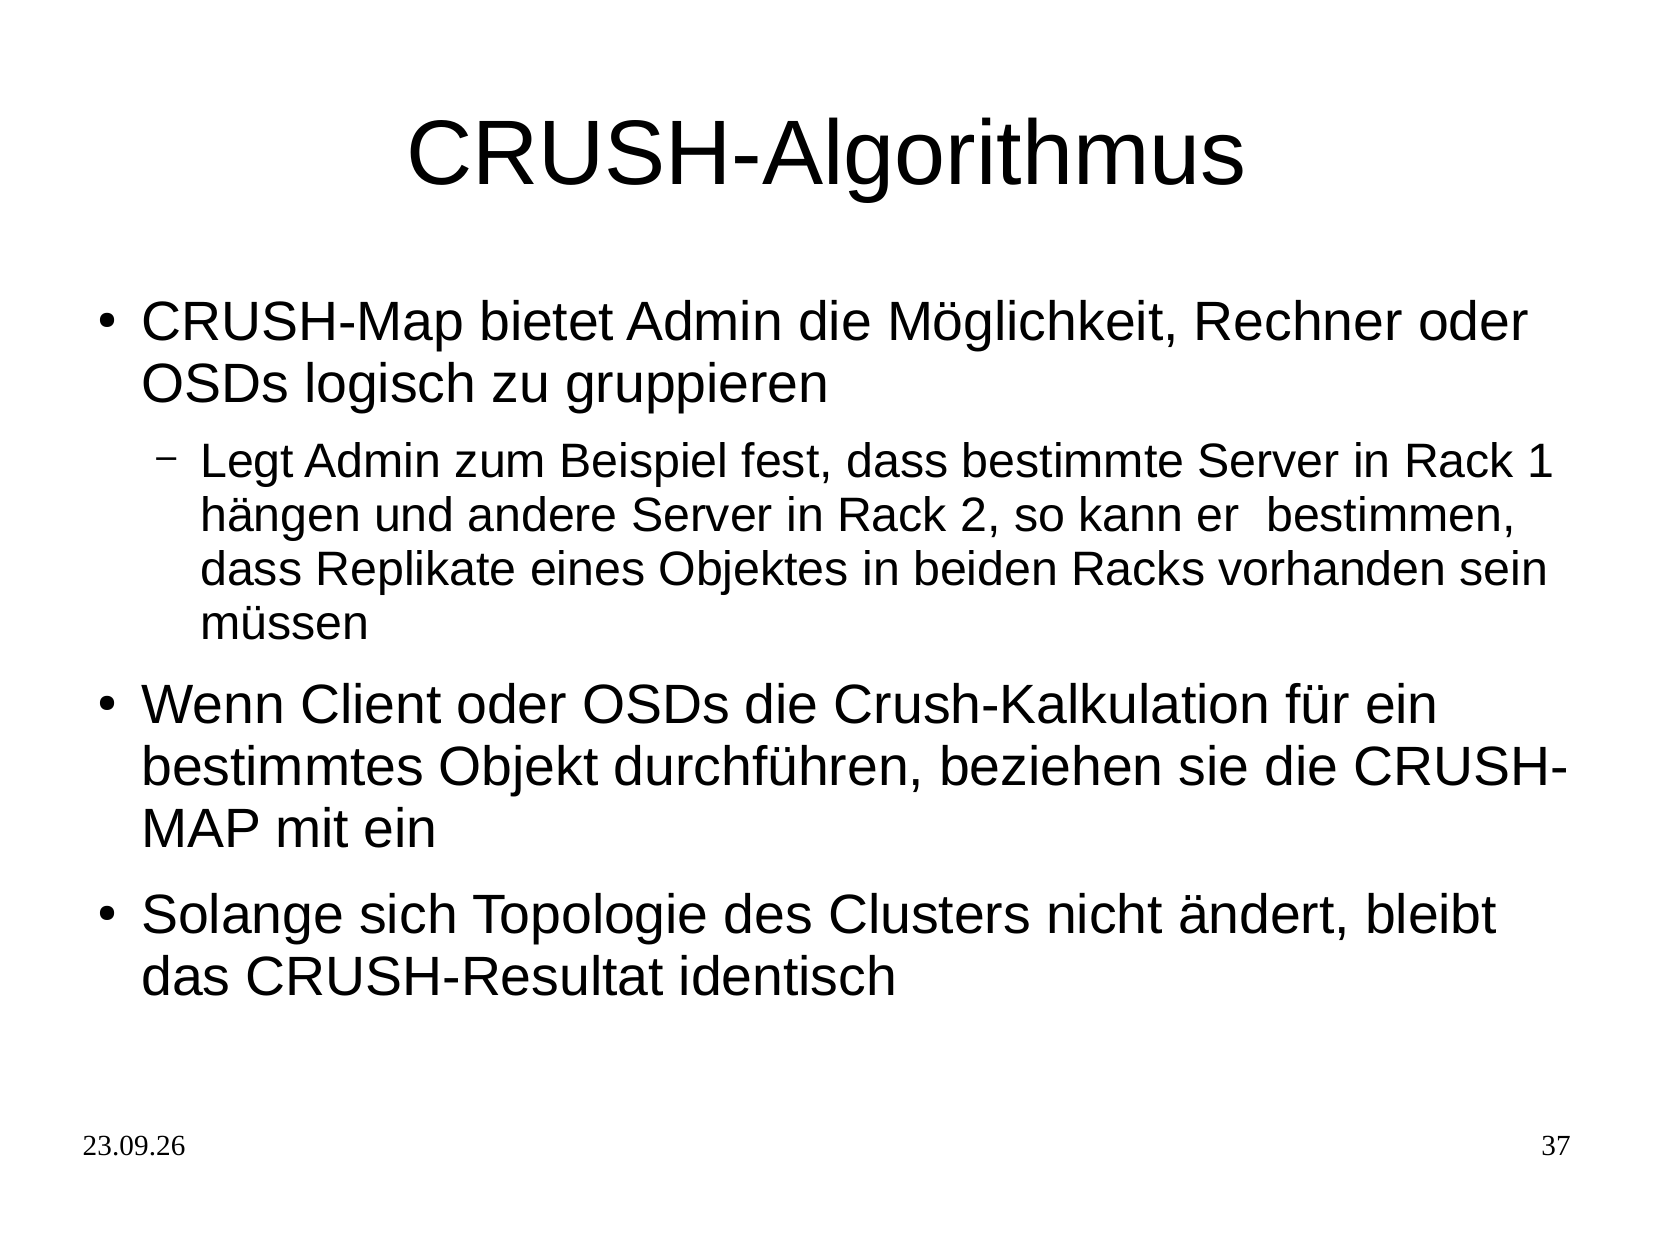

# CRUSH-Algorithmus
CRUSH-Map bietet Admin die Möglichkeit, Rechner oder OSDs logisch zu gruppieren
Legt Admin zum Beispiel fest, dass bestimmte Server in Rack 1 hängen und andere Server in Rack 2, so kann er bestimmen, dass Replikate eines Objektes in beiden Racks vorhanden sein müssen
Wenn Client oder OSDs die Crush-Kalkulation für ein bestimmtes Objekt durchführen, beziehen sie die CRUSH-MAP mit ein
Solange sich Topologie des Clusters nicht ändert, bleibt das CRUSH-Resultat identisch
37